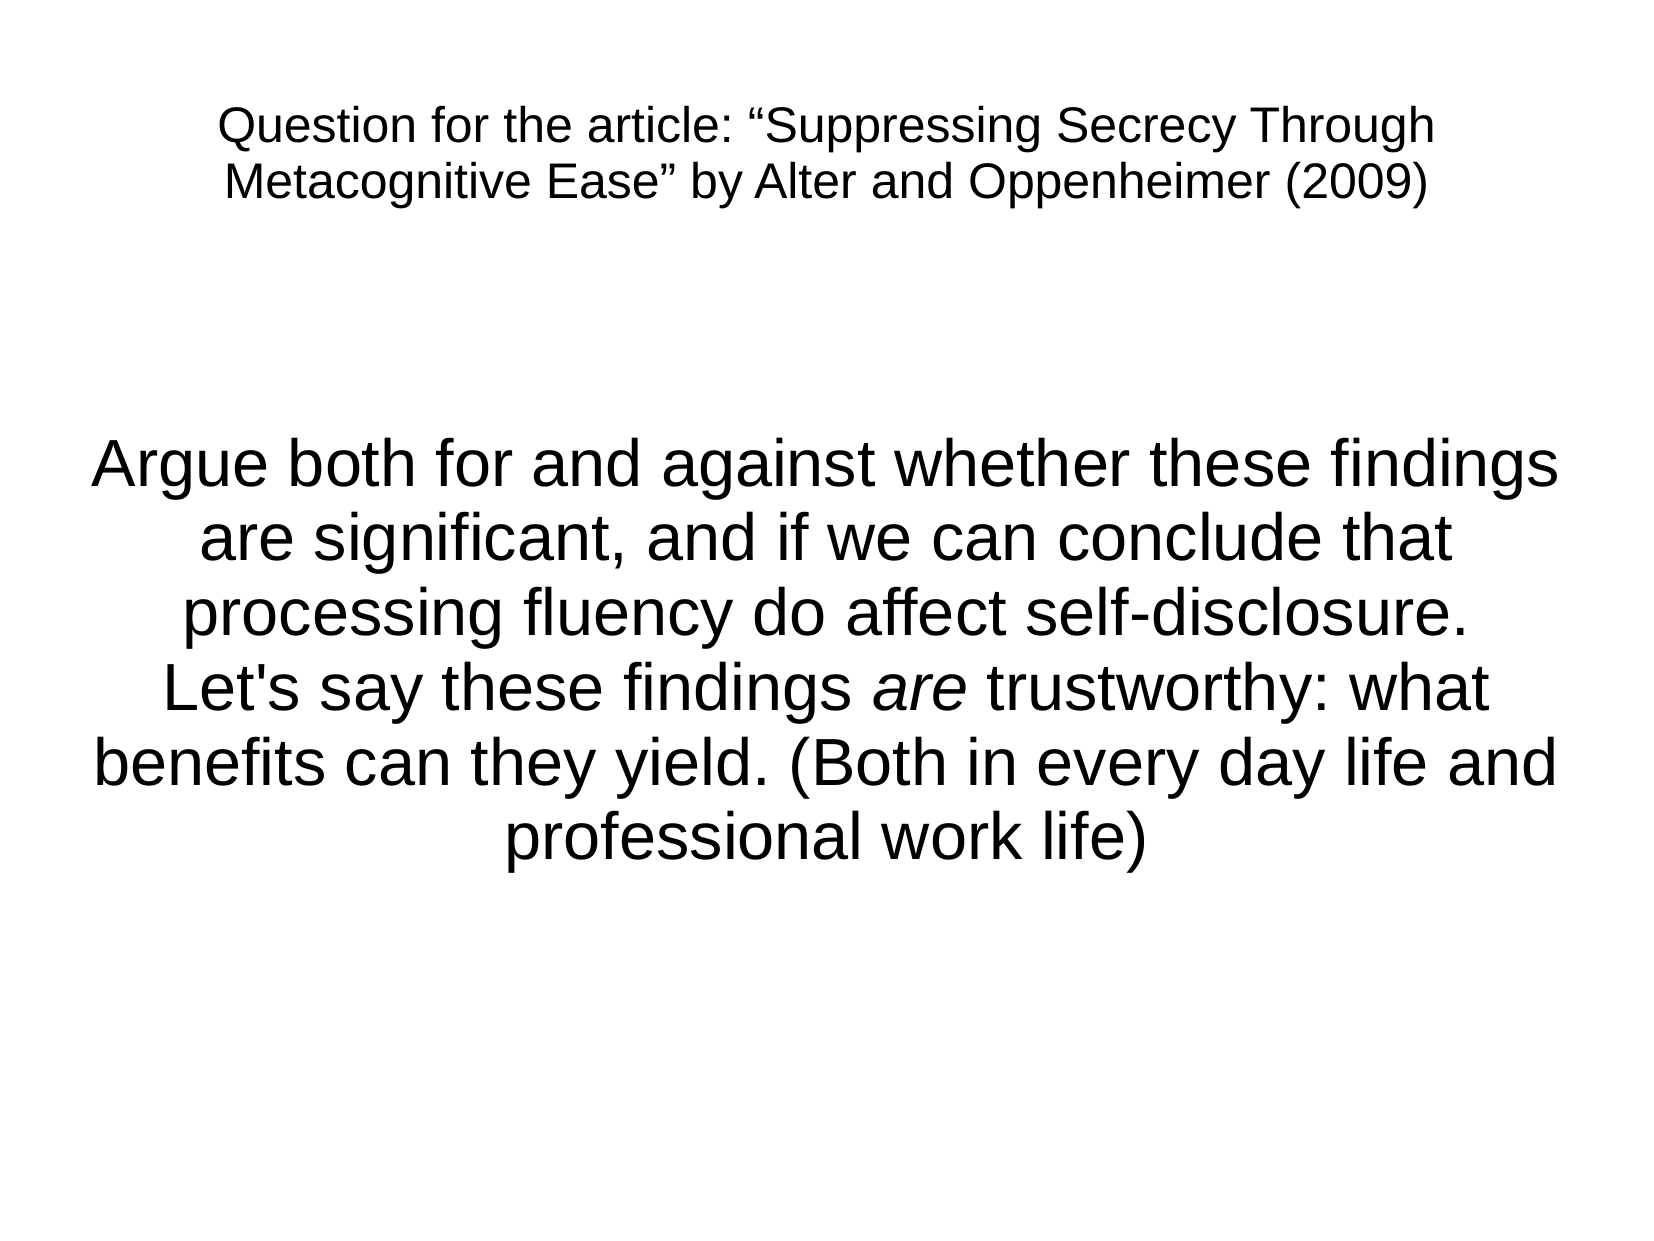

# Question for the article: “Suppressing Secrecy Through Metacognitive Ease” by Alter and Oppenheimer (2009)
Argue both for and against whether these findings are significant, and if we can conclude that processing fluency do affect self-disclosure.
Let's say these findings are trustworthy: what benefits can they yield. (Both in every day life and professional work life)